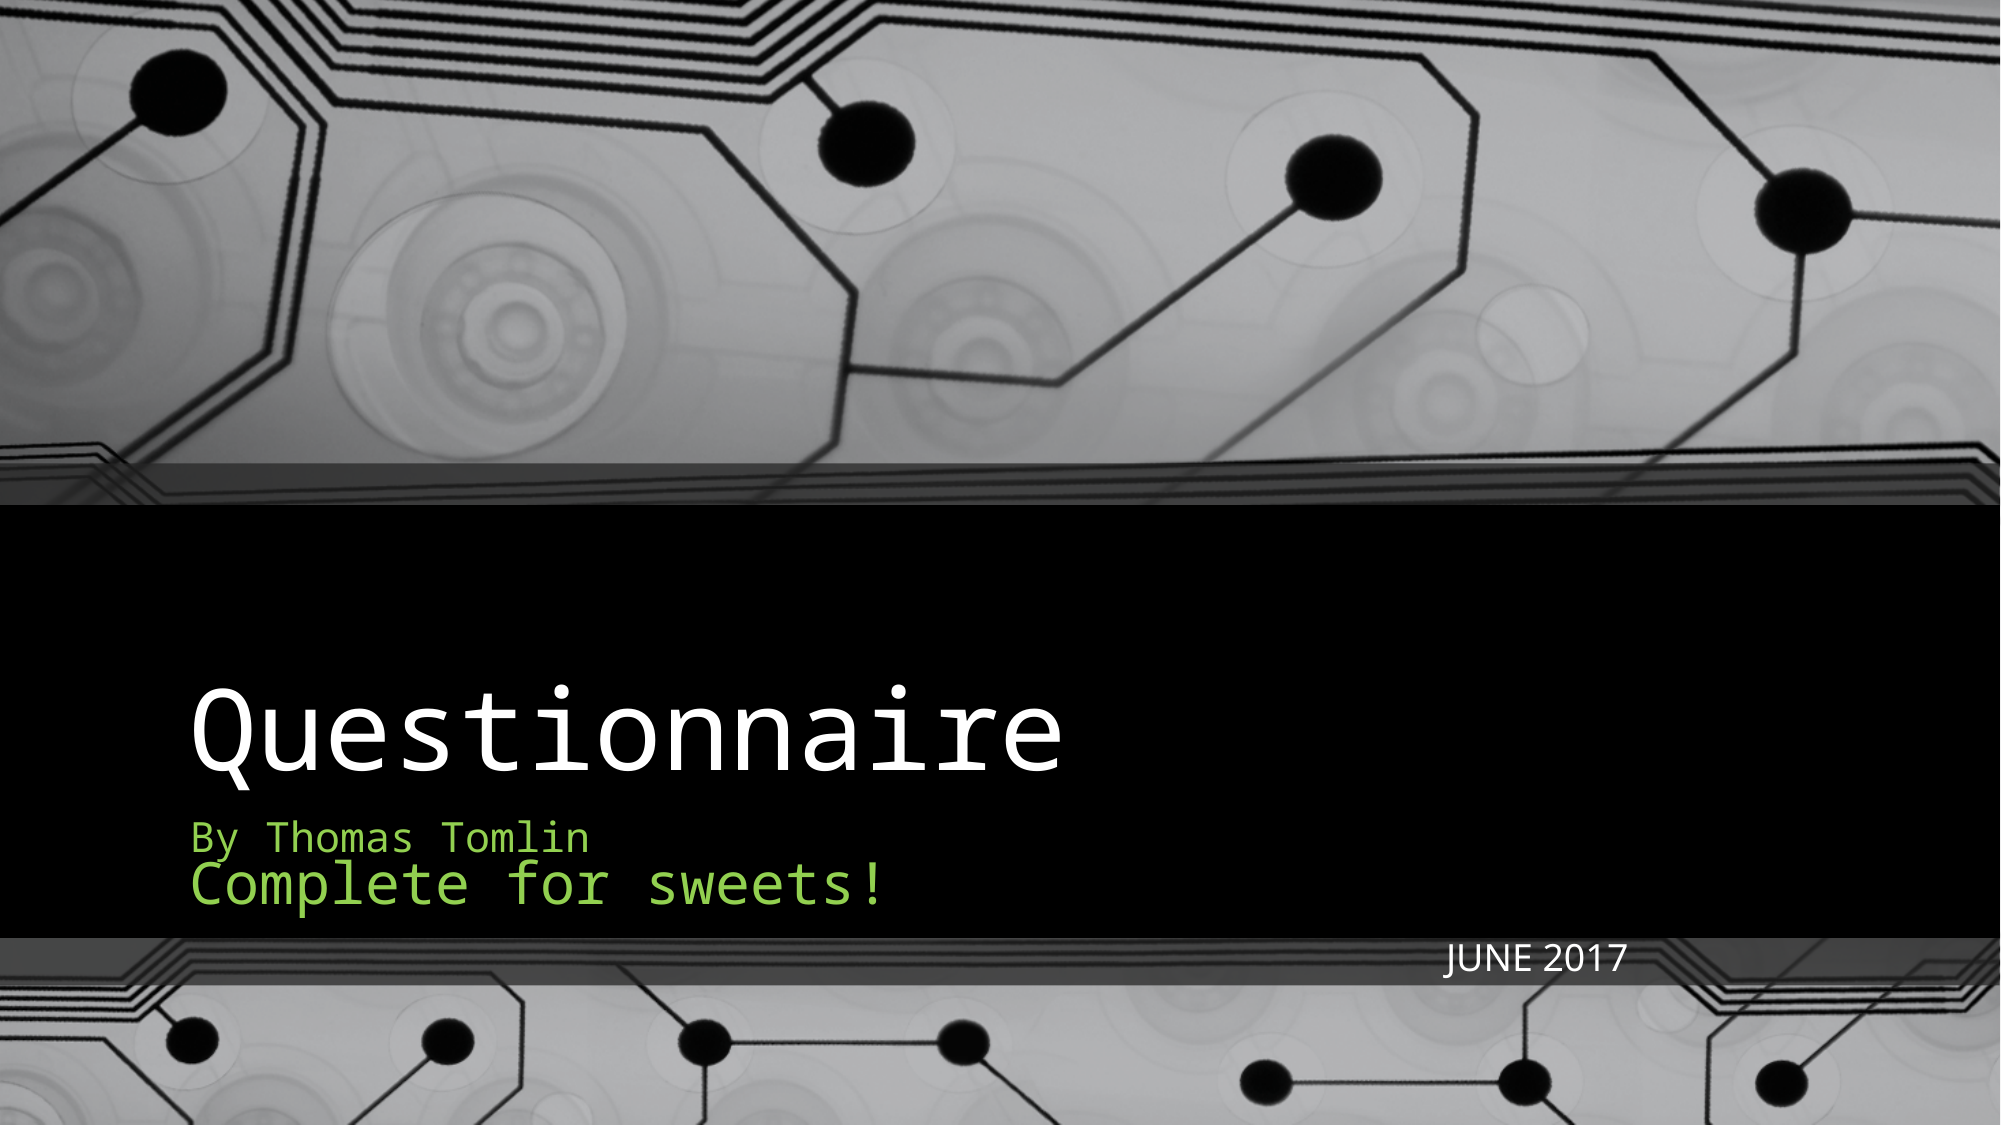

# Questionnaire
By Thomas Tomlin
Complete for sweets!
JUNE 2017